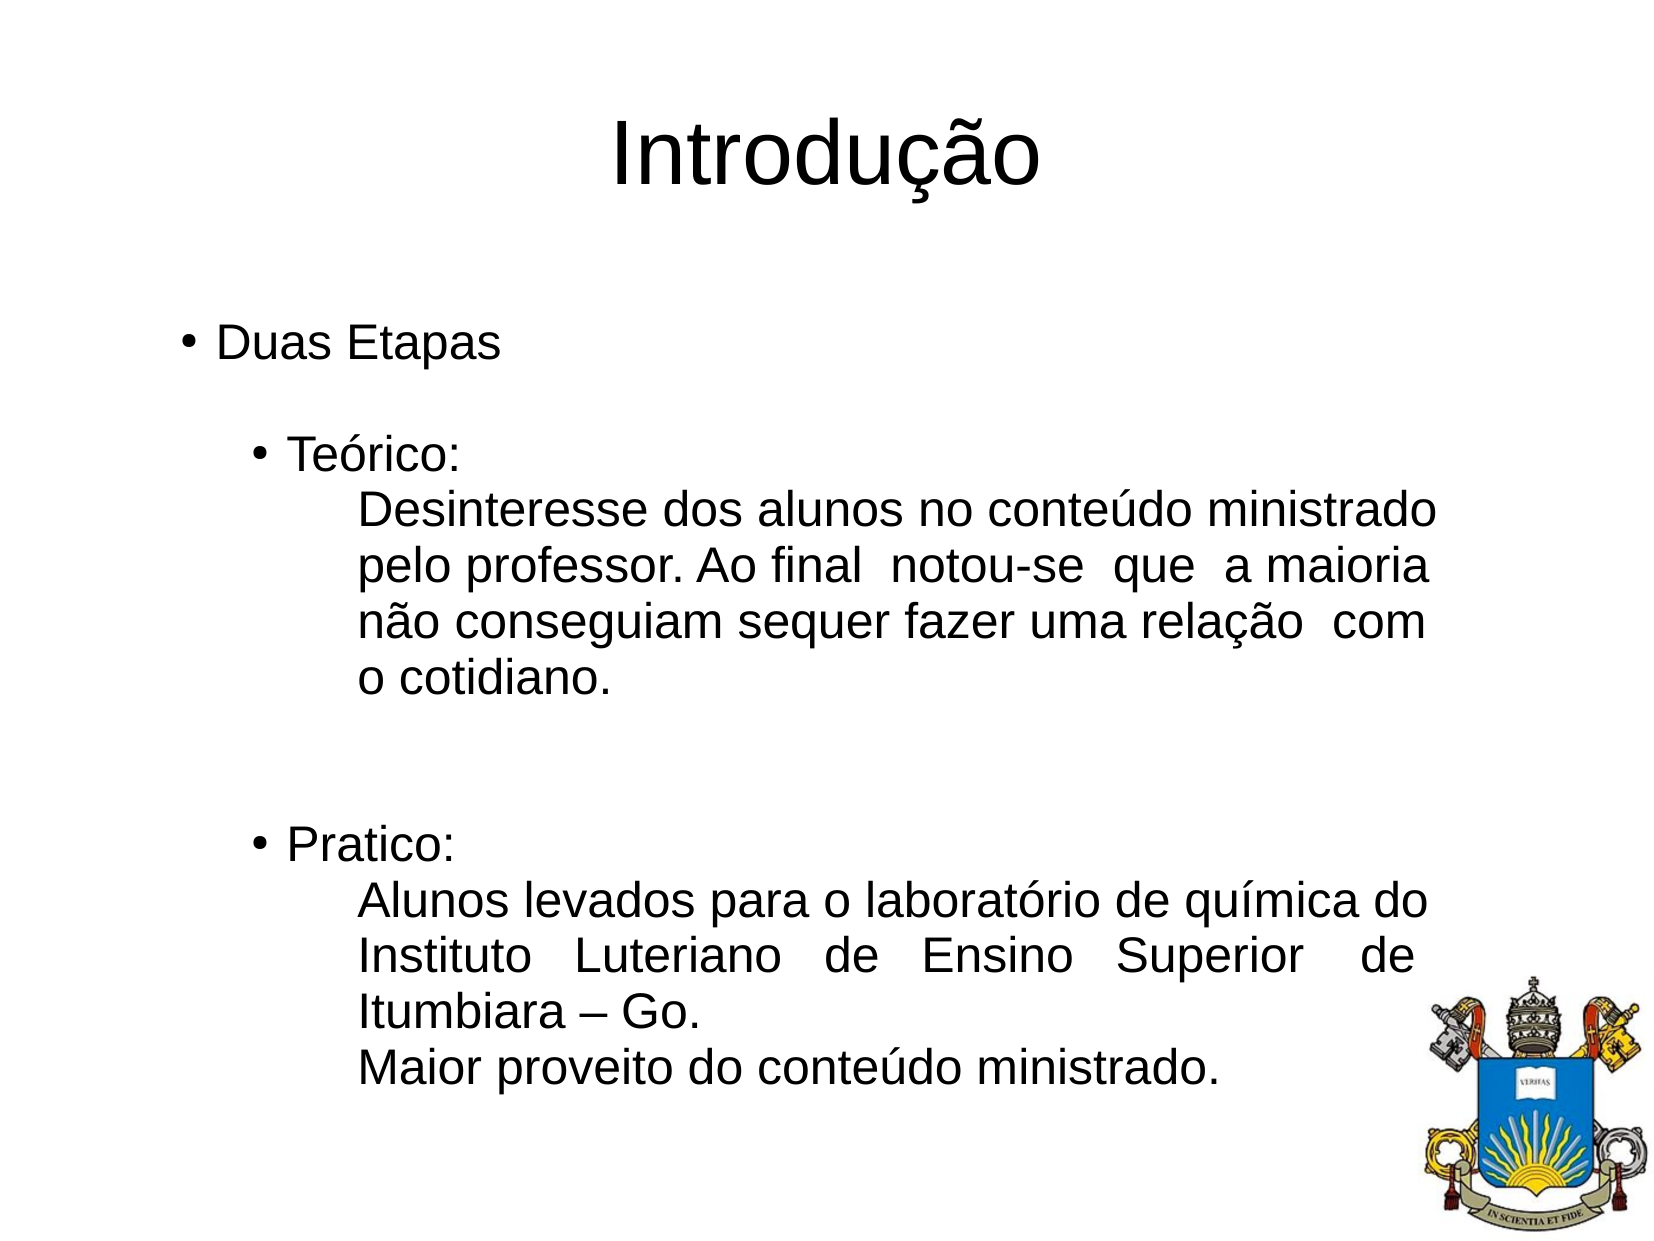

# Introdução
Duas Etapas
Teórico:
Desinteresse dos alunos no conteúdo ministrado
pelo professor. Ao final notou-se que a maioria
não conseguiam sequer fazer uma relação com
o cotidiano.
Pratico:
Alunos levados para o laboratório de química do
Instituto Luteriano de Ensino Superior de
Itumbiara – Go.
Maior proveito do conteúdo ministrado.